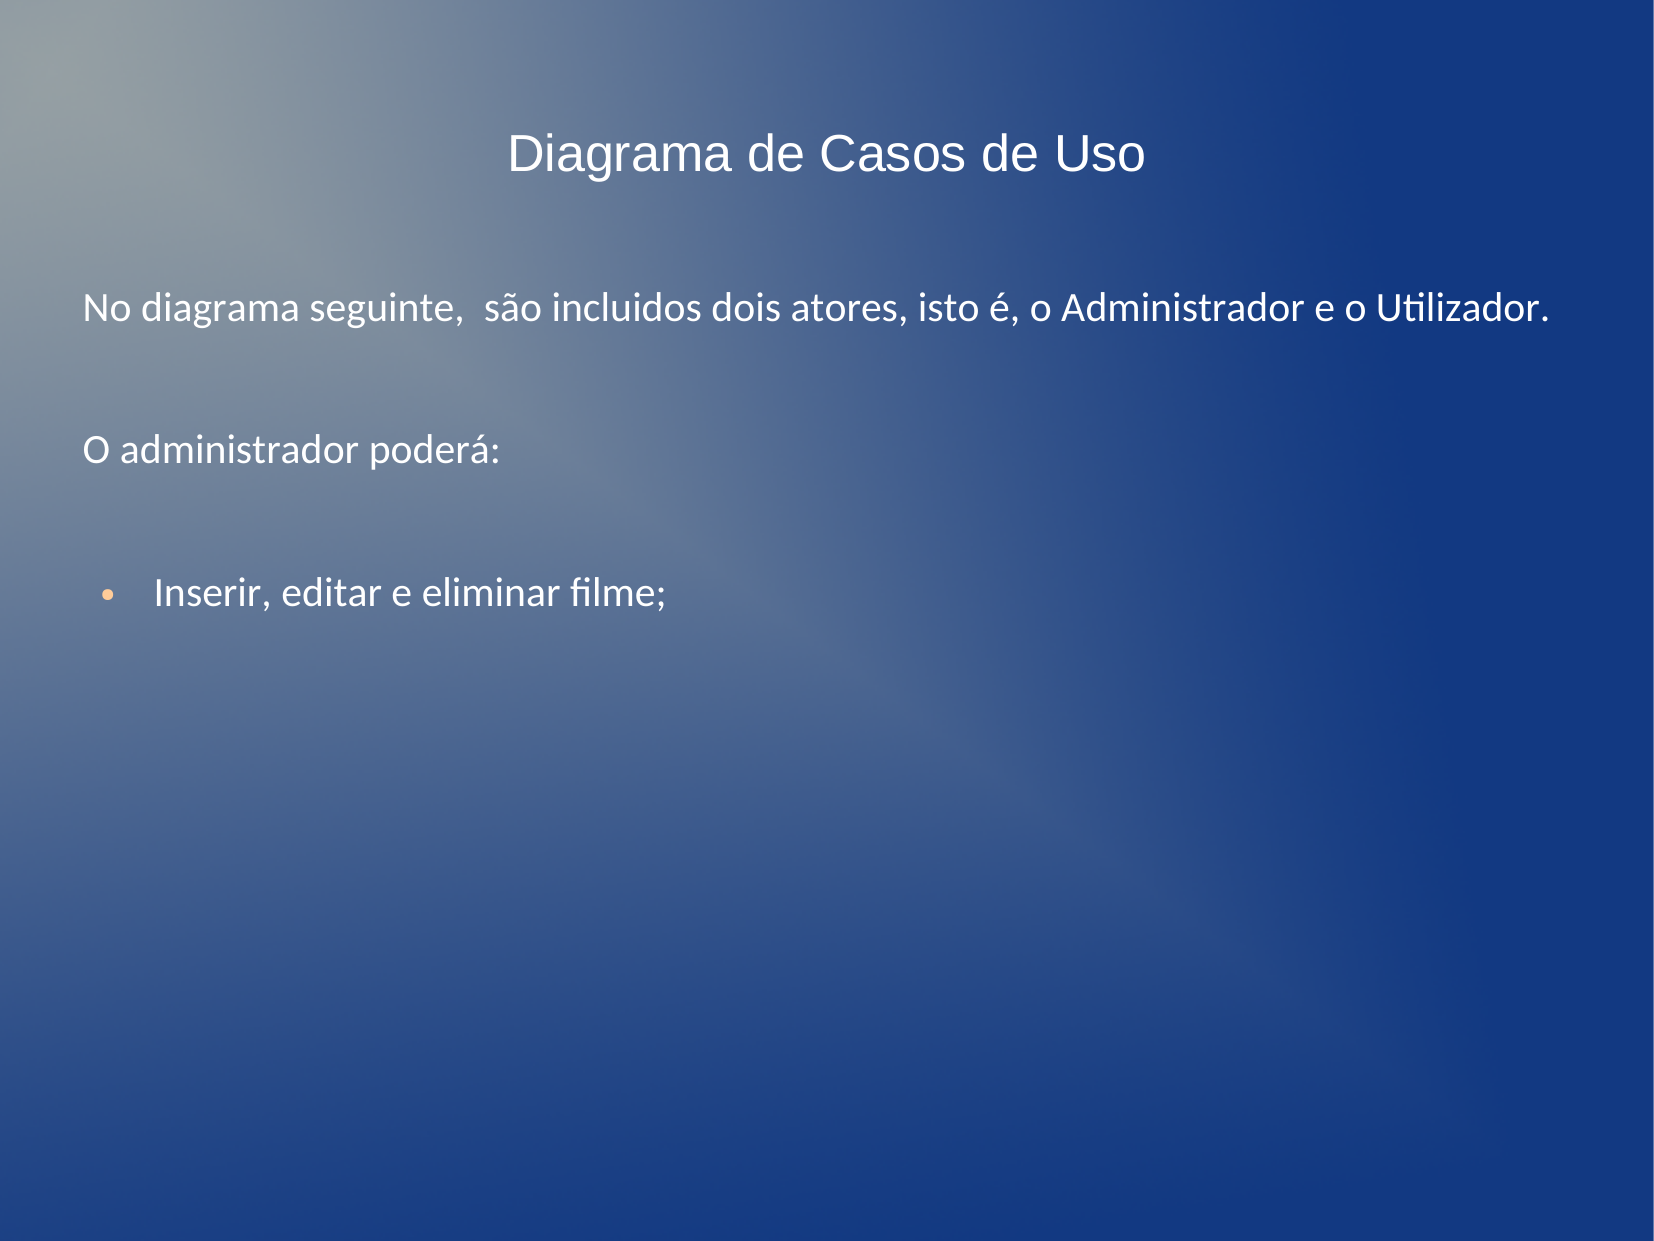

# Diagrama de Casos de Uso
No diagrama seguinte, são incluidos dois atores, isto é, o Administrador e o Utilizador.
O administrador poderá:
Inserir, editar e eliminar filme;